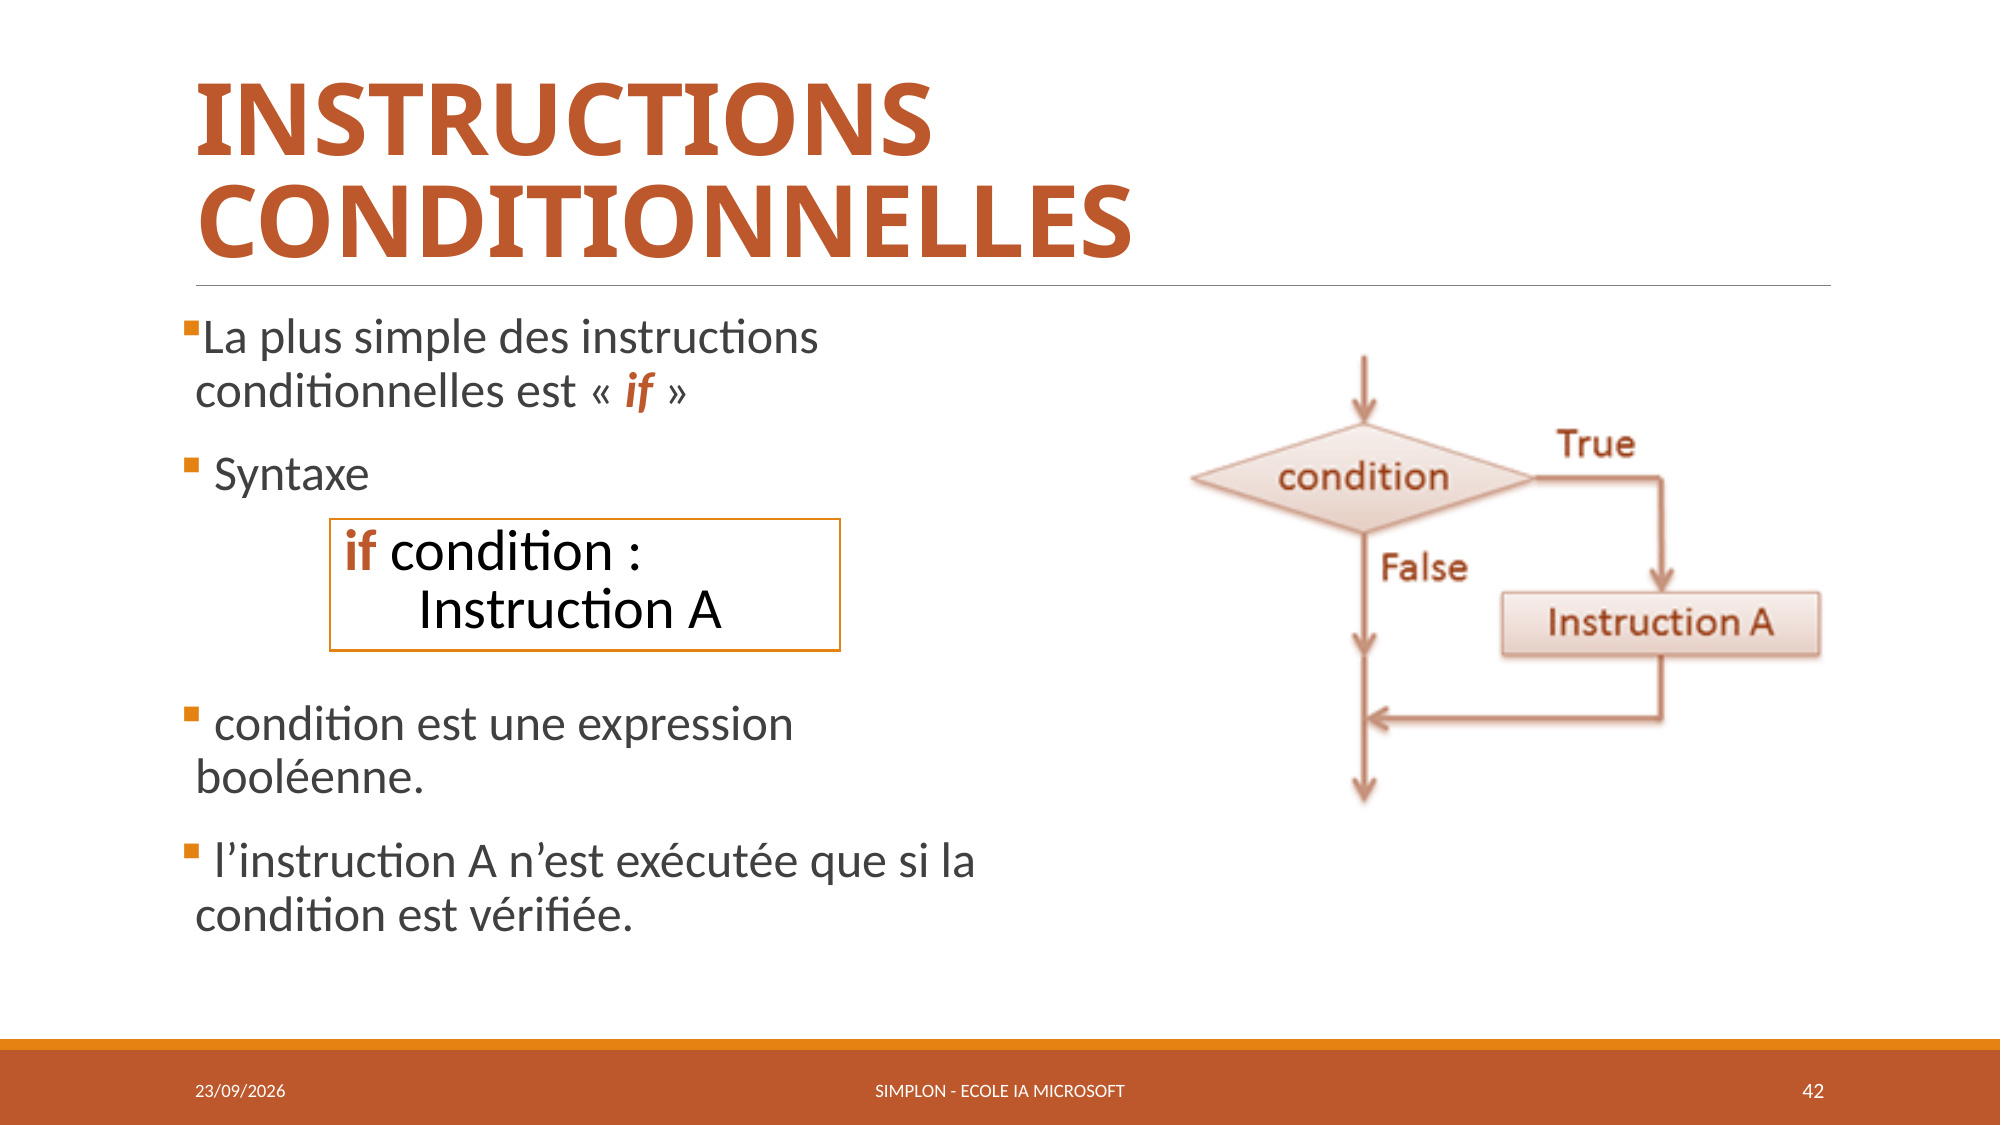

# INSTRUCTIONS CONDITIONNELLES
La plus simple des instructions conditionnelles est « if »
 Syntaxe
 condition est une expression booléenne.
 l’instruction A n’est exécutée que si la condition est vérifiée.
| if condition : Instruction A |
| --- |
Simplon - Ecole IA Microsoft